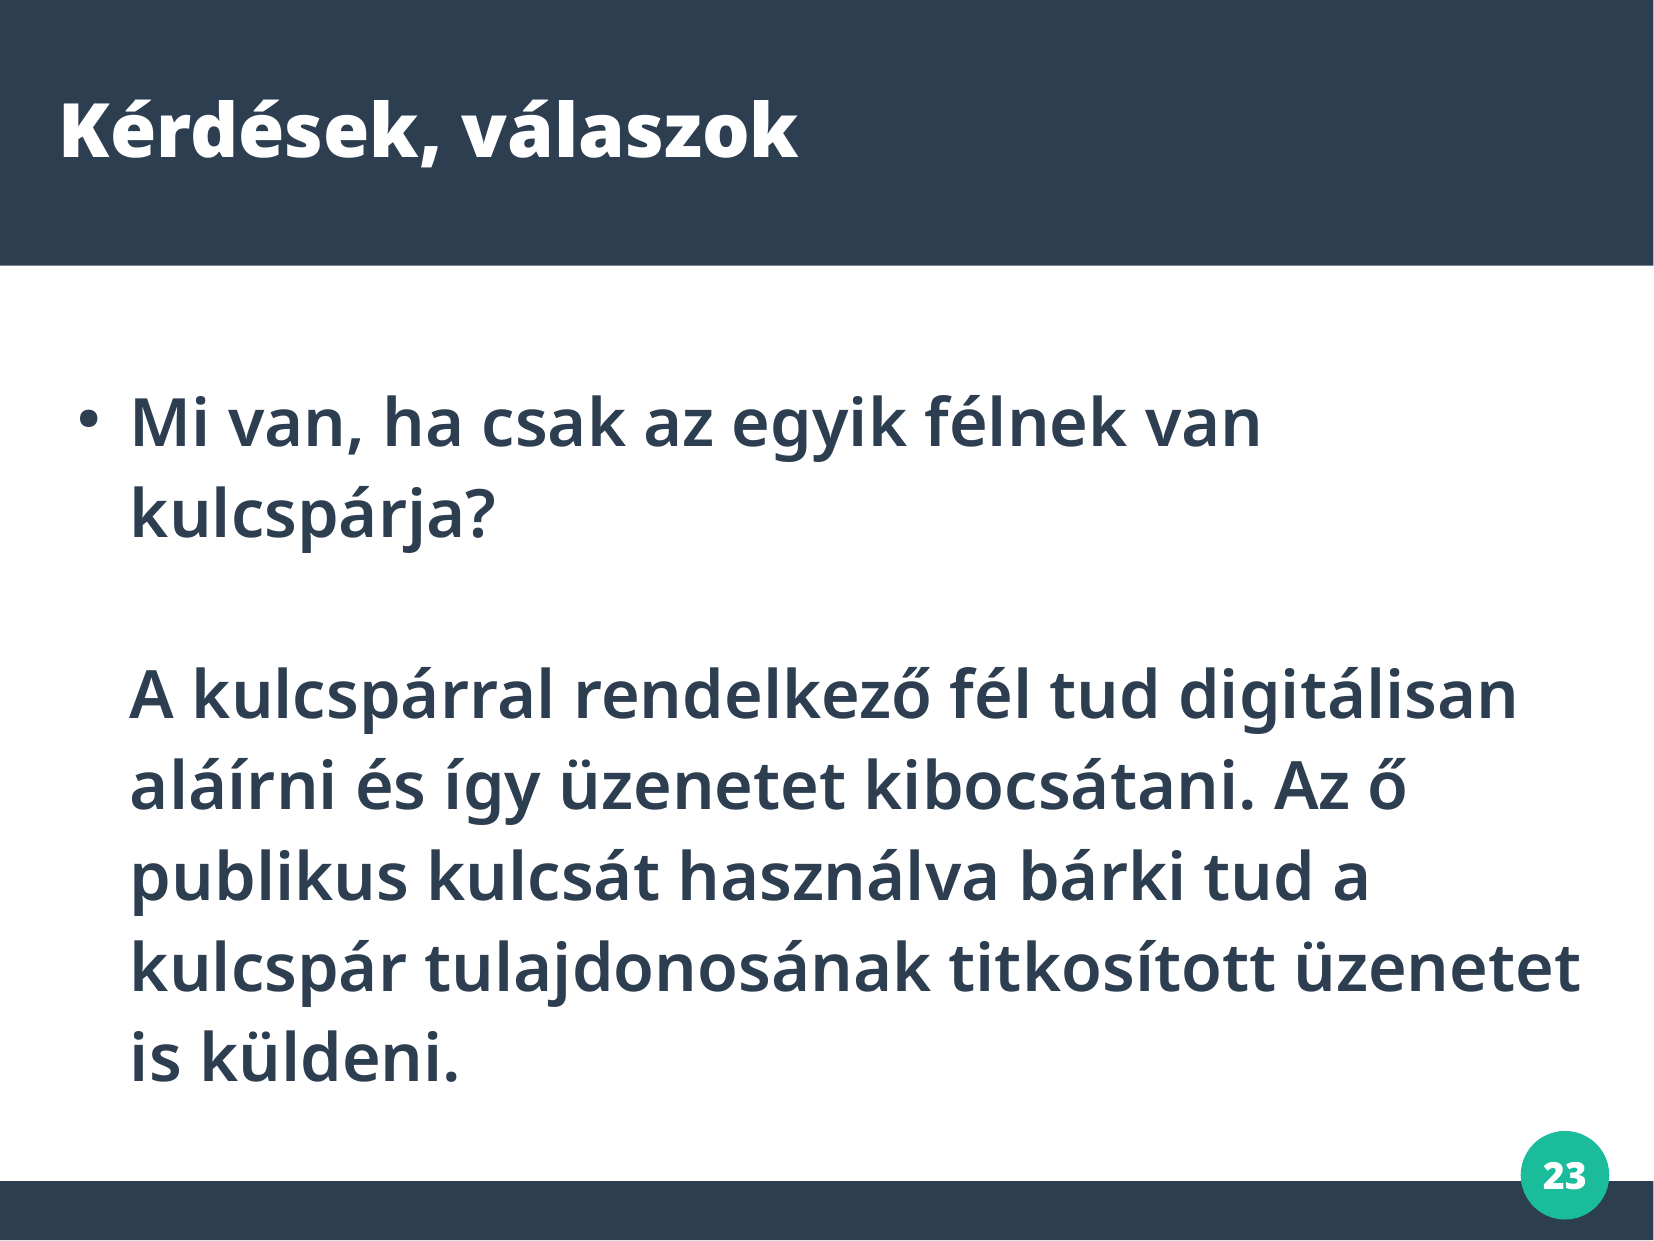

# Kérdések, válaszok
Mi van, ha csak az egyik félnek van kulcspárja?
A kulcspárral rendelkező fél tud digitálisan aláírni és így üzenetet kibocsátani. Az ő publikus kulcsát használva bárki tud a kulcspár tulajdonosának titkosított üzenetet is küldeni.
23